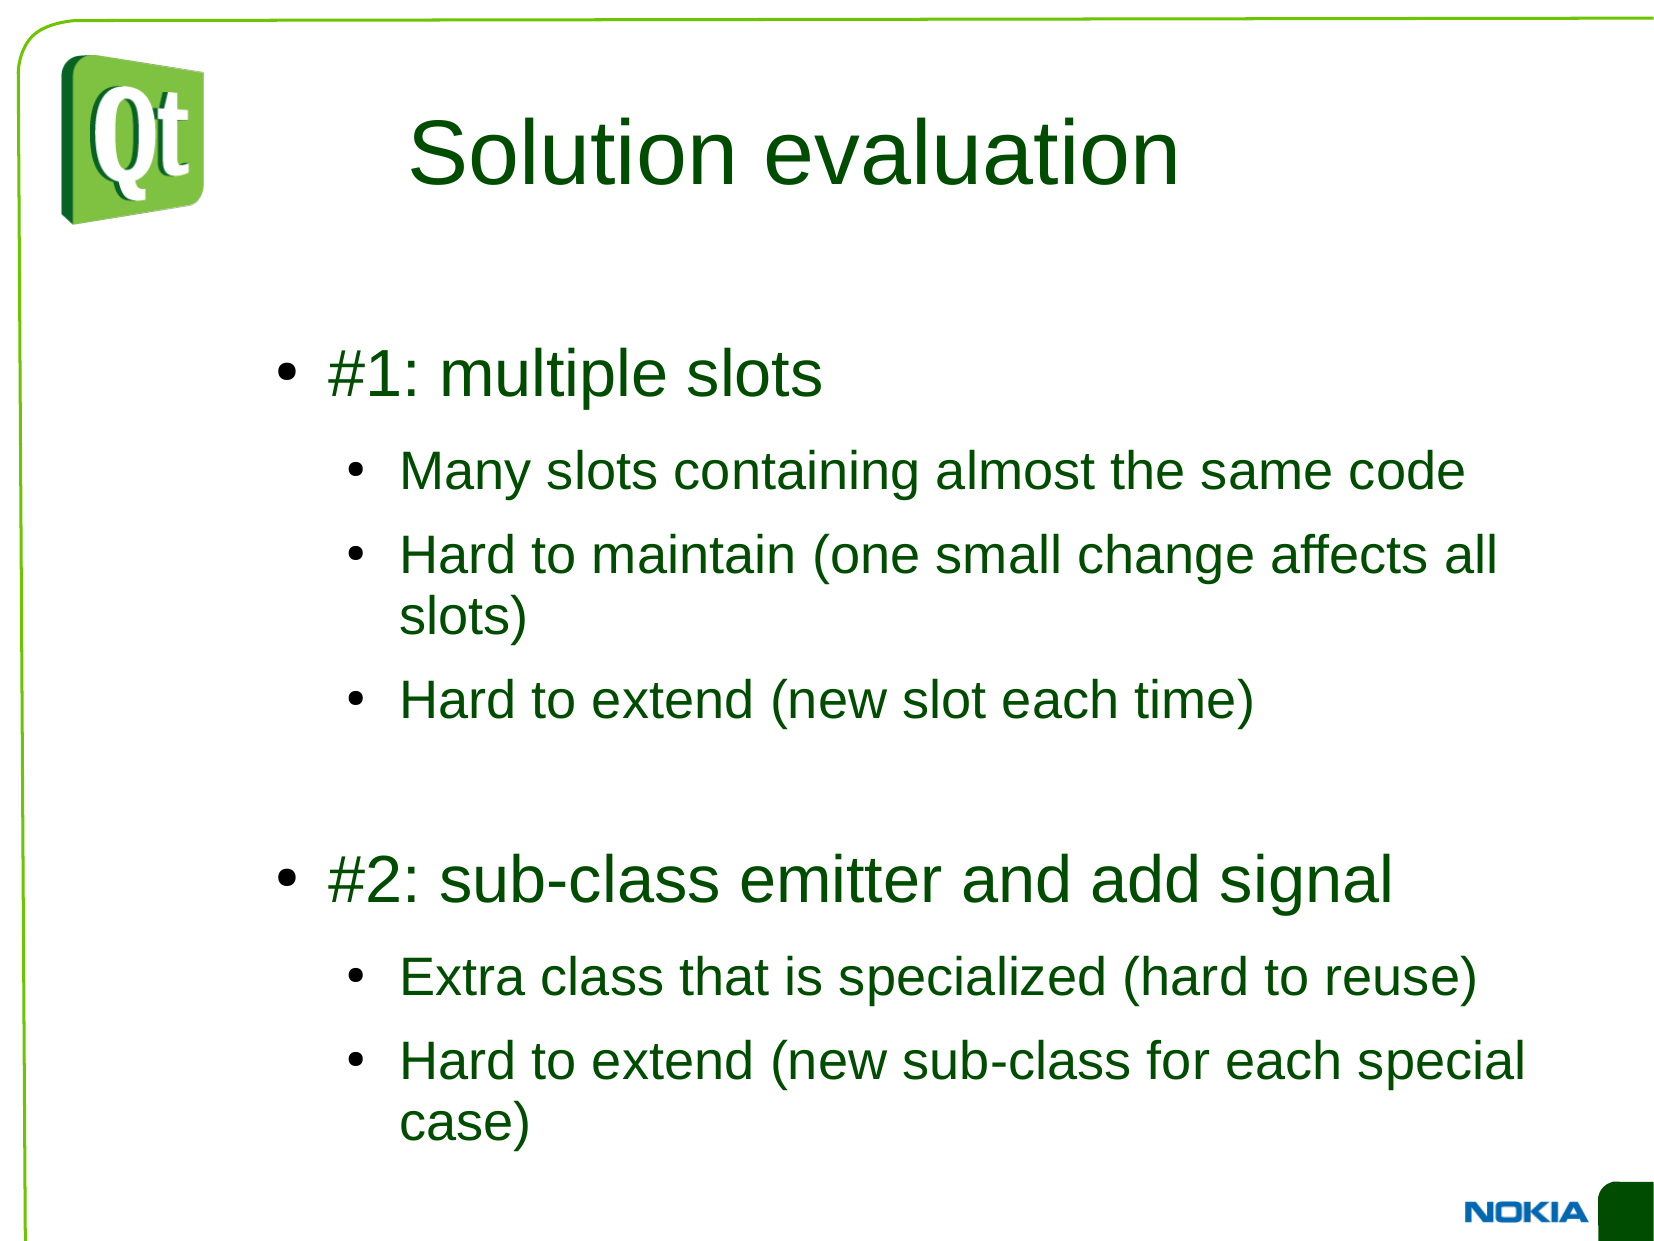

# Solution evaluation
#1: multiple slots
Many slots containing almost the same code
Hard to maintain (one small change affects all slots)
Hard to extend (new slot each time)
#2: sub-class emitter and add signal
Extra class that is specialized (hard to reuse)
Hard to extend (new sub-class for each special case)